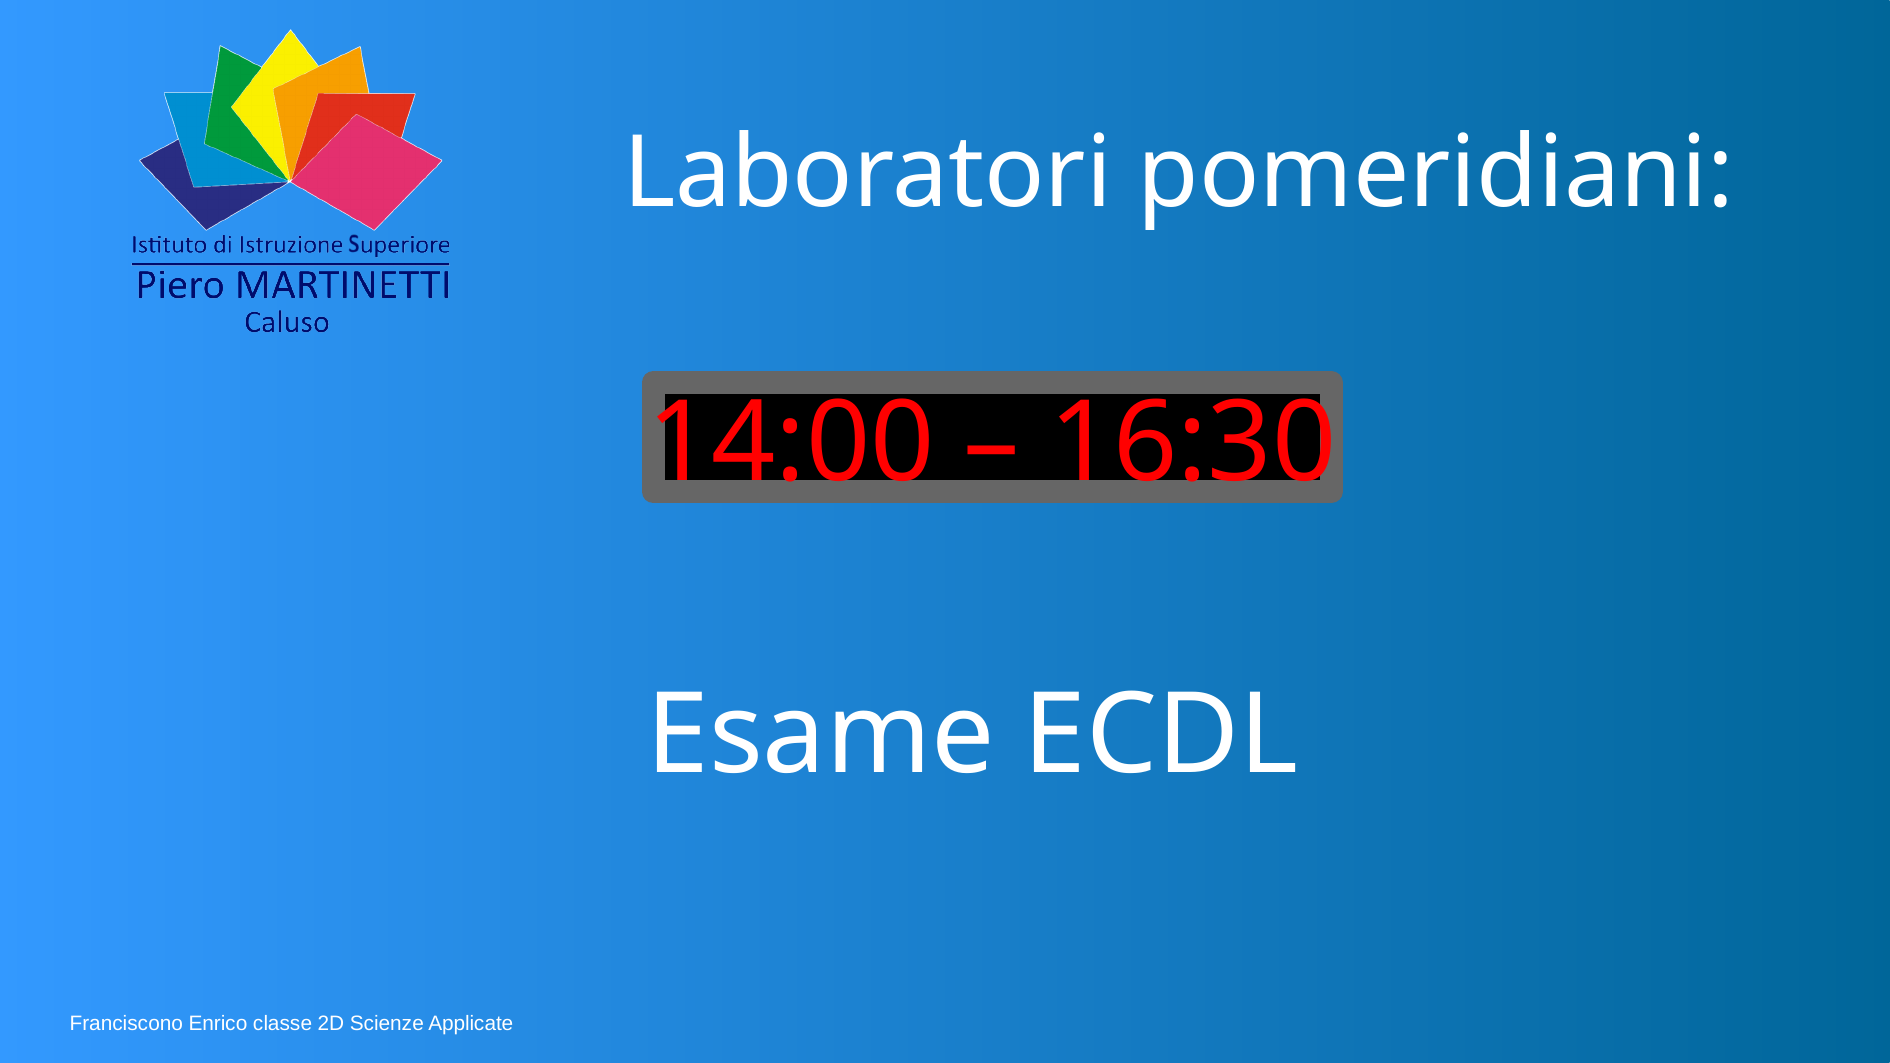

Laboratori pomeridiani:
14:00 – 16:30
Esame ECDL
Franciscono Enrico classe 2D Scienze Applicate